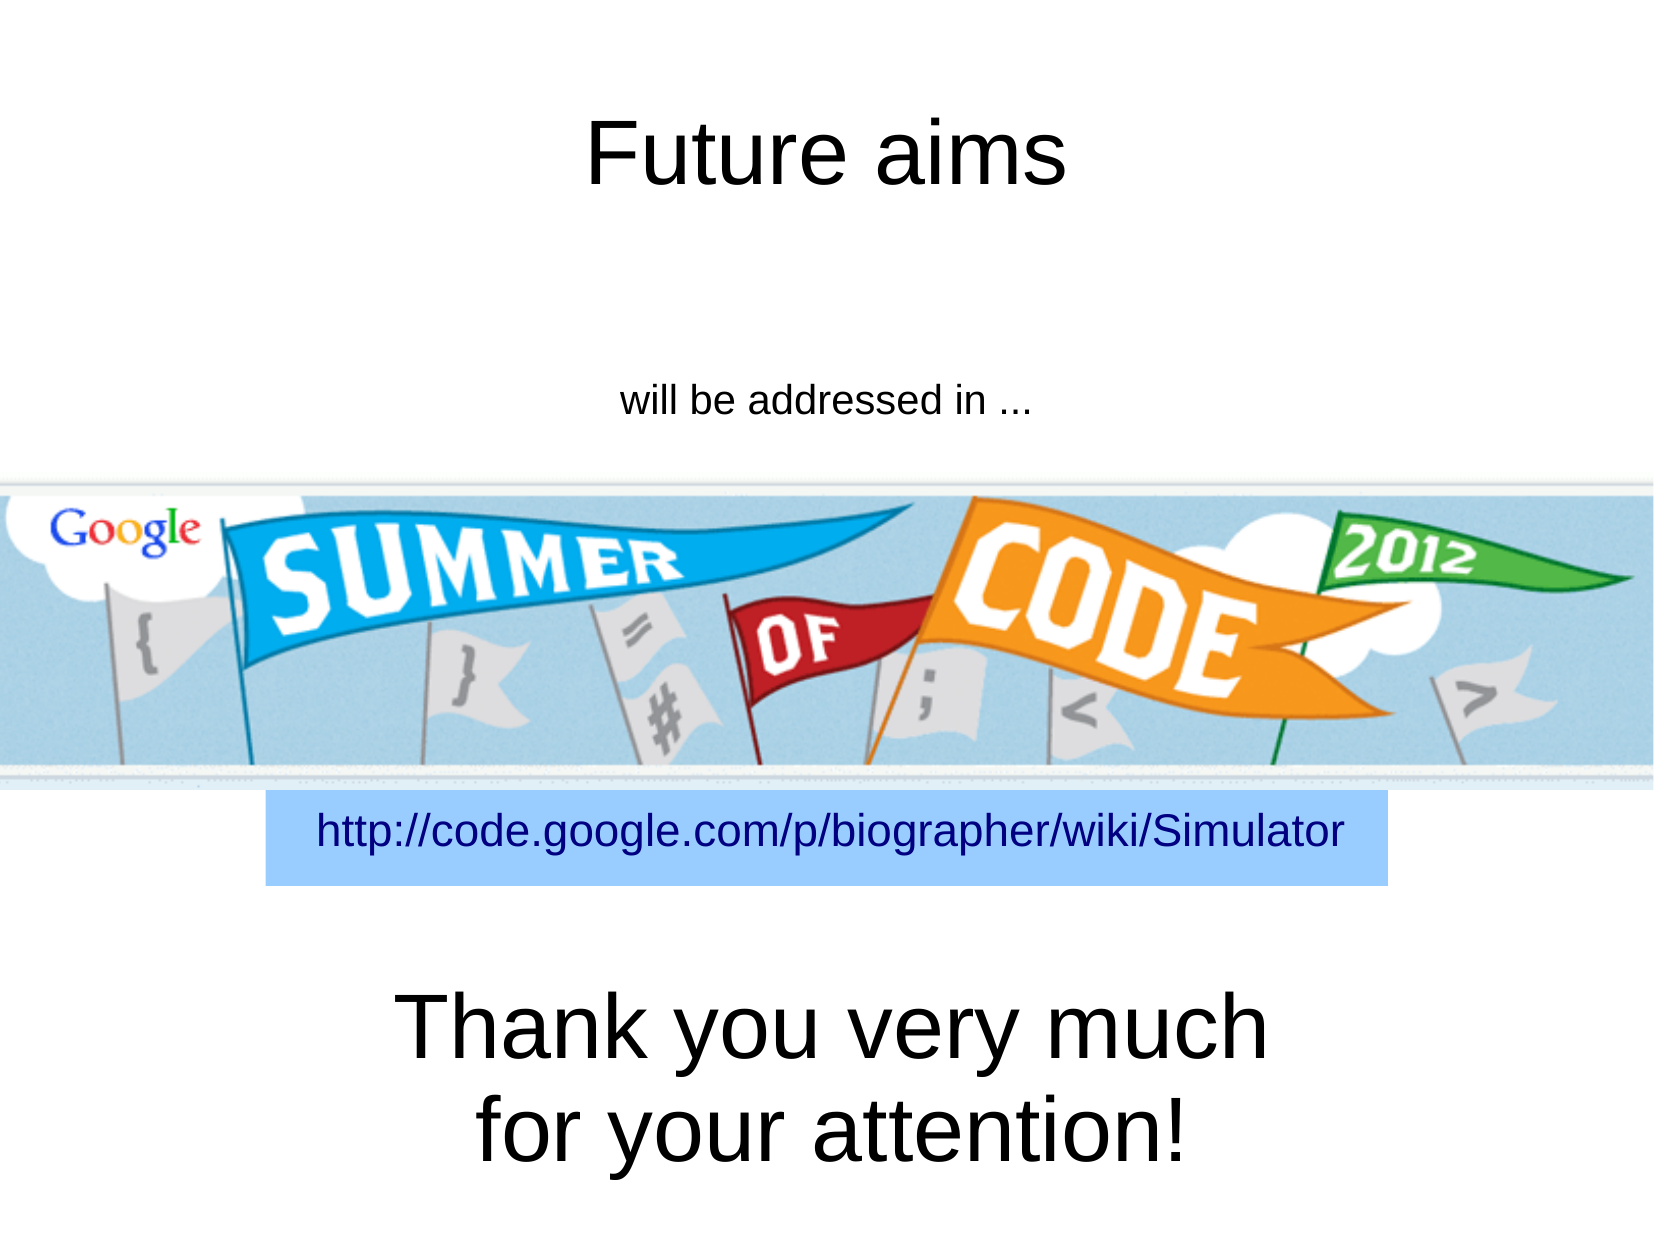

# Future aims
will be addressed in ...
http://code.google.com/p/biographer/wiki/Simulator
Thank you very much
for your attention!